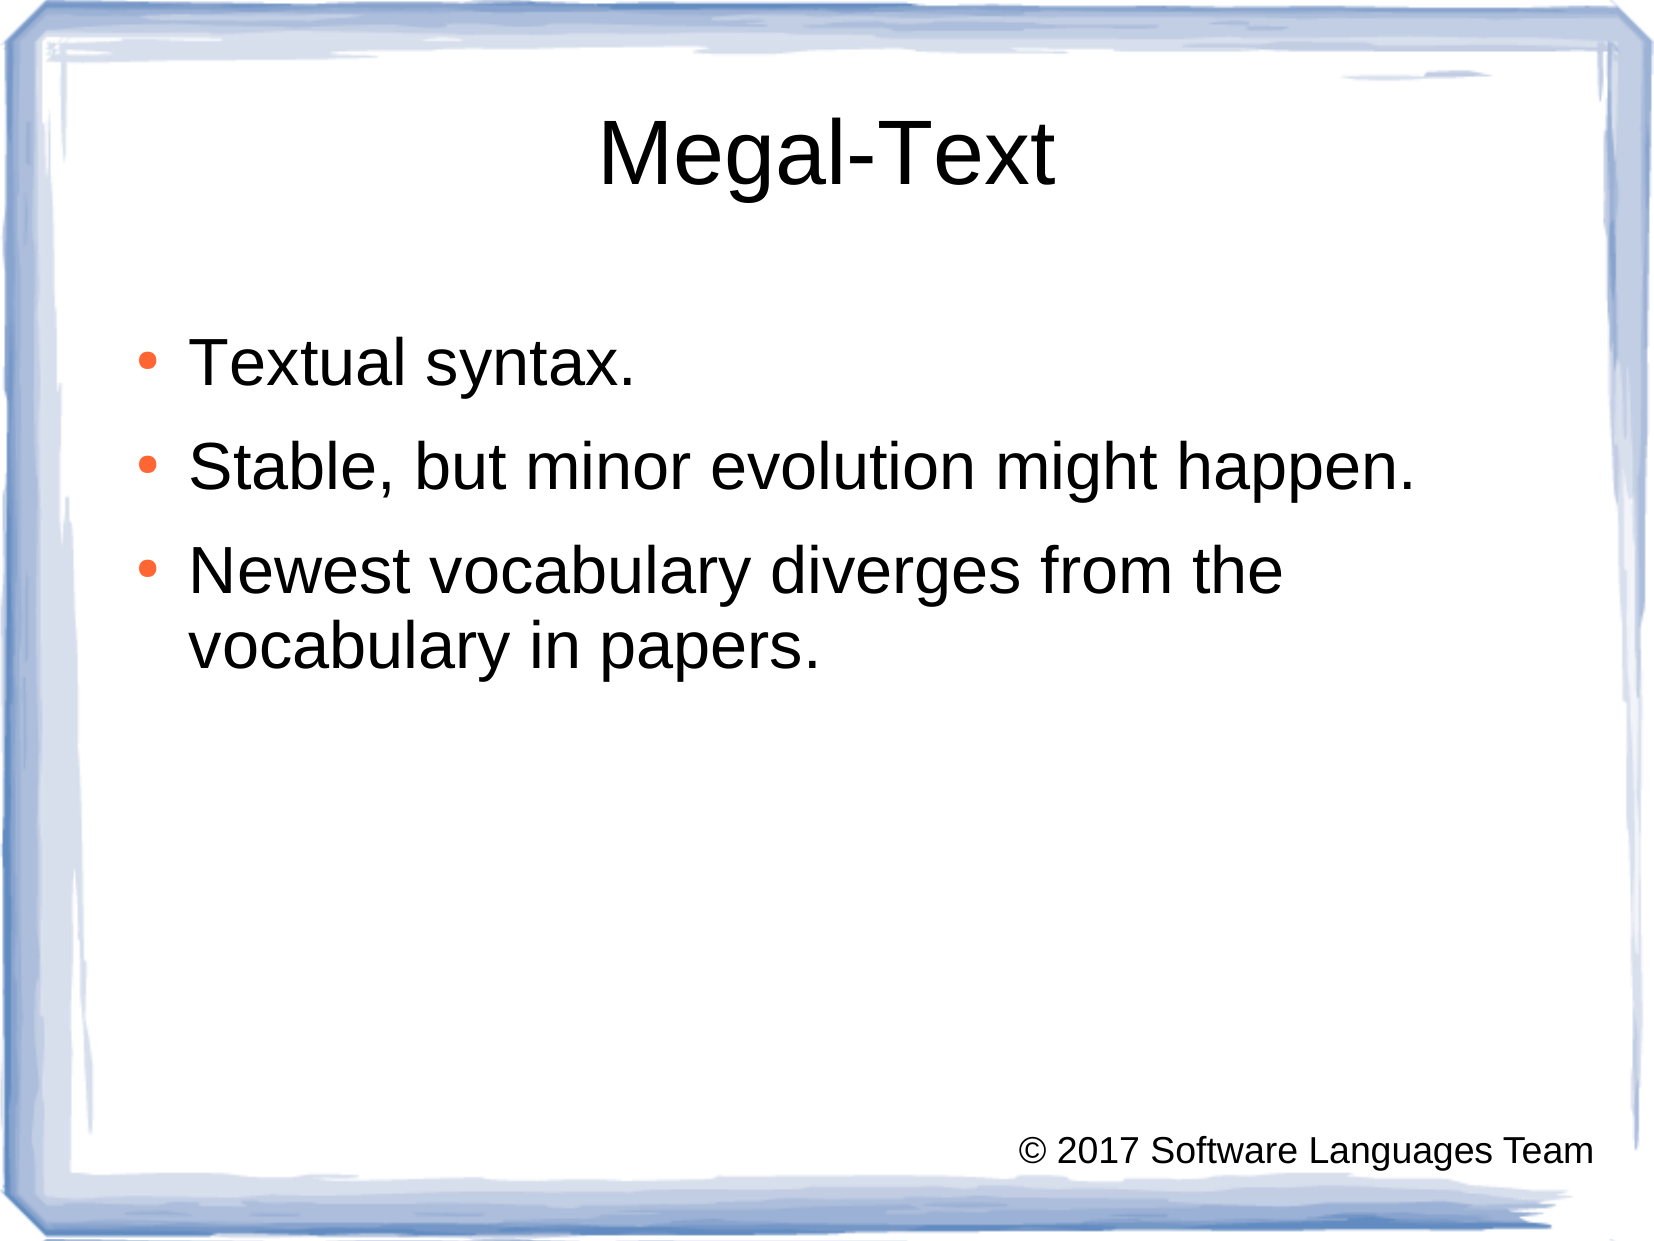

# Megal-Text
Textual syntax.
Stable, but minor evolution might happen.
Newest vocabulary diverges from the vocabulary in papers.
© 2017 Software Languages Team